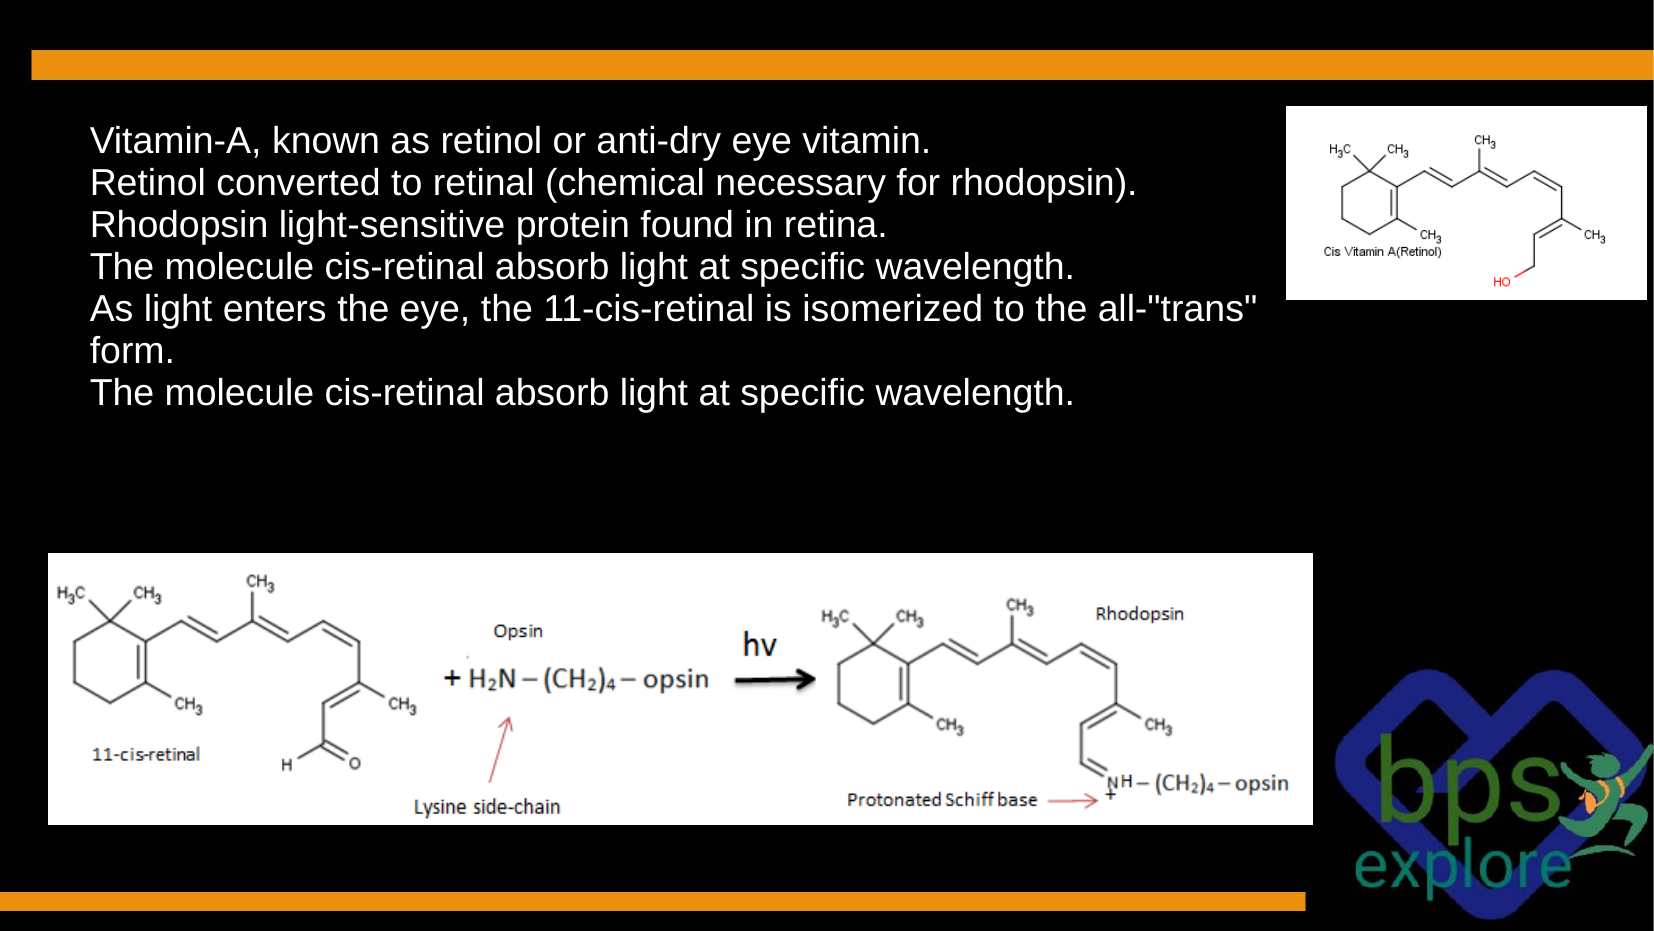

Vitamin-A, known as retinol or anti-dry eye vitamin.
Retinol converted to retinal (chemical necessary for rhodopsin).
Rhodopsin light-sensitive protein found in retina.
The molecule cis-retinal absorb light at specific wavelength.
As light enters the eye, the 11-cis-retinal is isomerized to the all-"trans" form.
The molecule cis-retinal absorb light at specific wavelength.